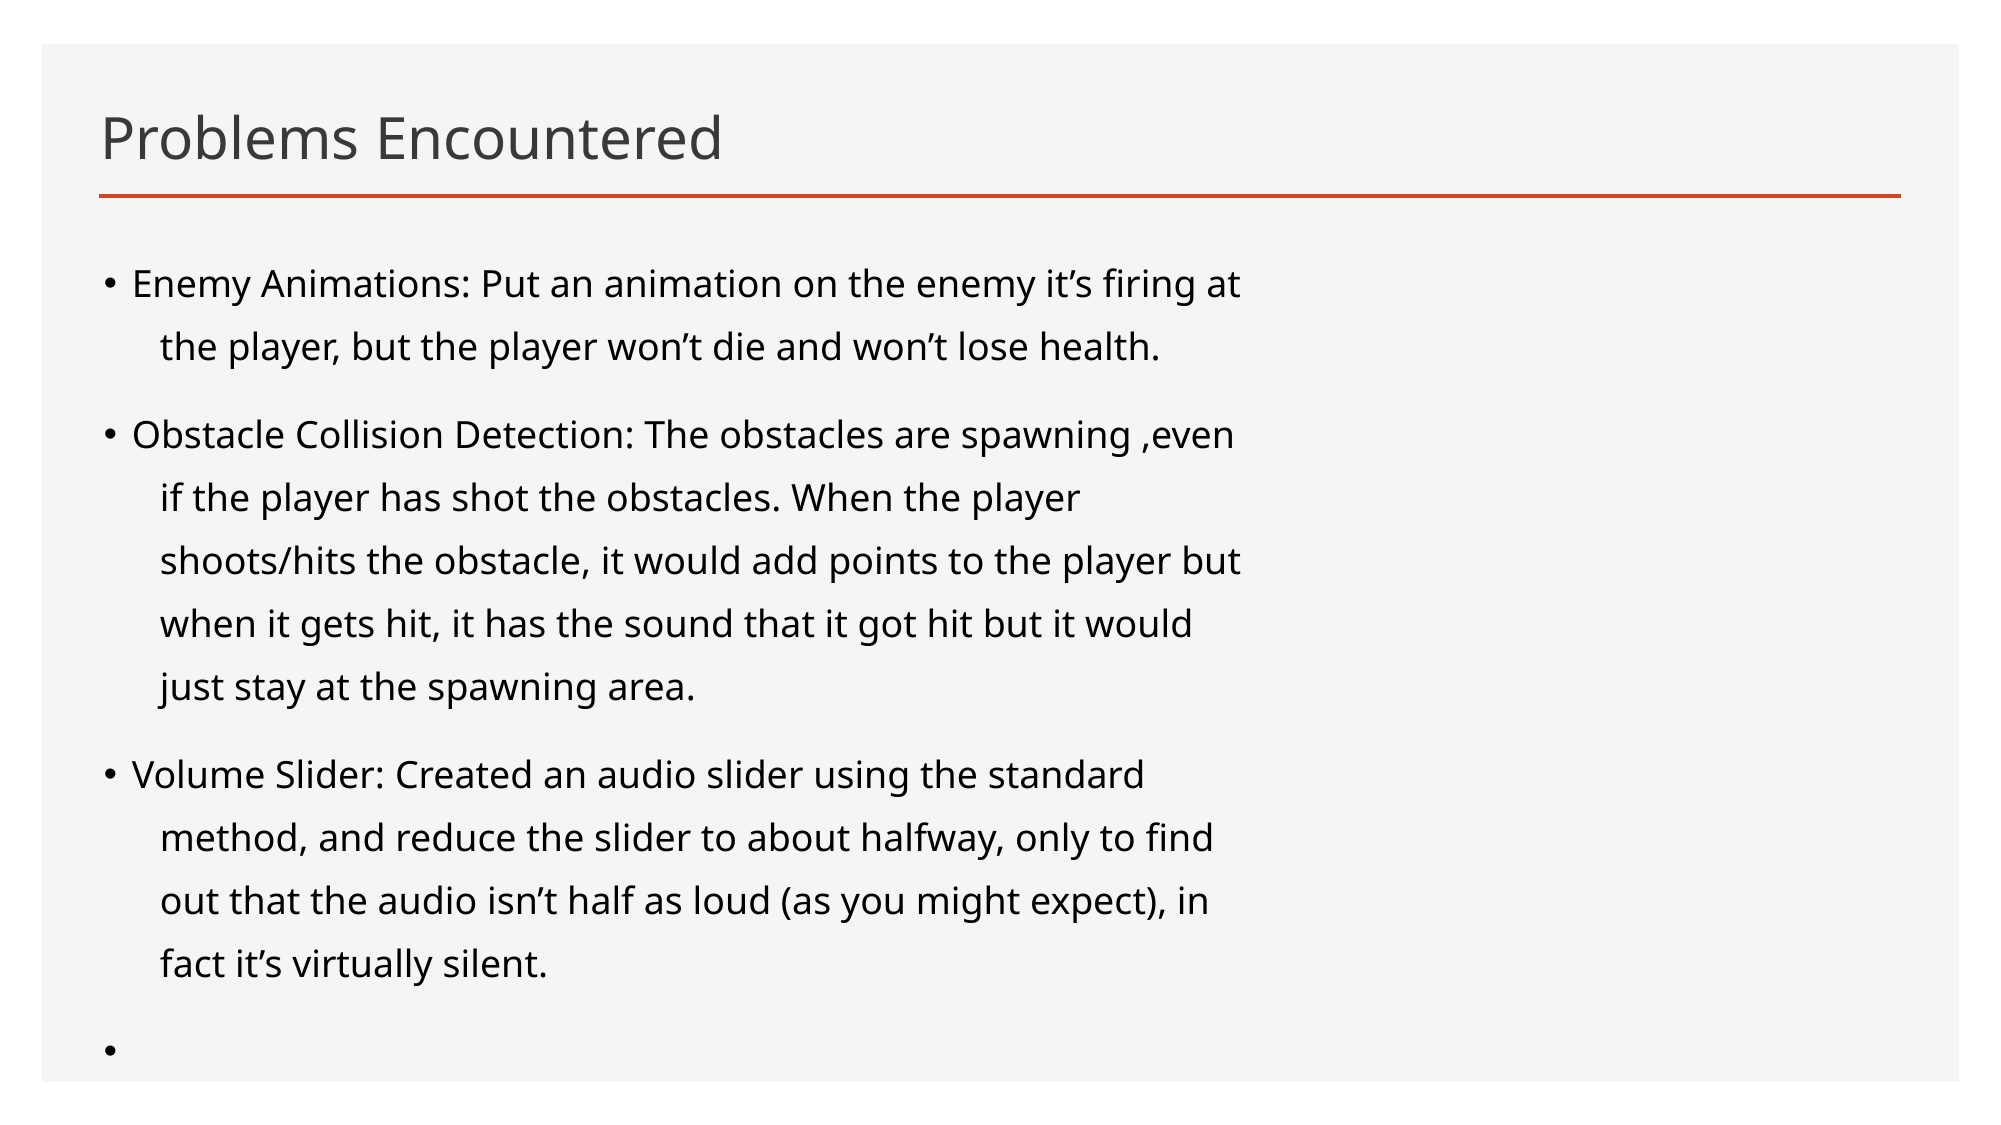

# Problems Encountered
Enemy Animations: Put an animation on the enemy it’s firing at the player, but the player won’t die and won’t lose health.
Obstacle Collision Detection: The obstacles are spawning ,even if the player has shot the obstacles. When the player shoots/hits the obstacle, it would add points to the player but when it gets hit, it has the sound that it got hit but it would just stay at the spawning area.
Volume Slider: Created an audio slider using the standard method, and reduce the slider to about halfway, only to find out that the audio isn’t half as loud (as you might expect), in fact it’s virtually silent.